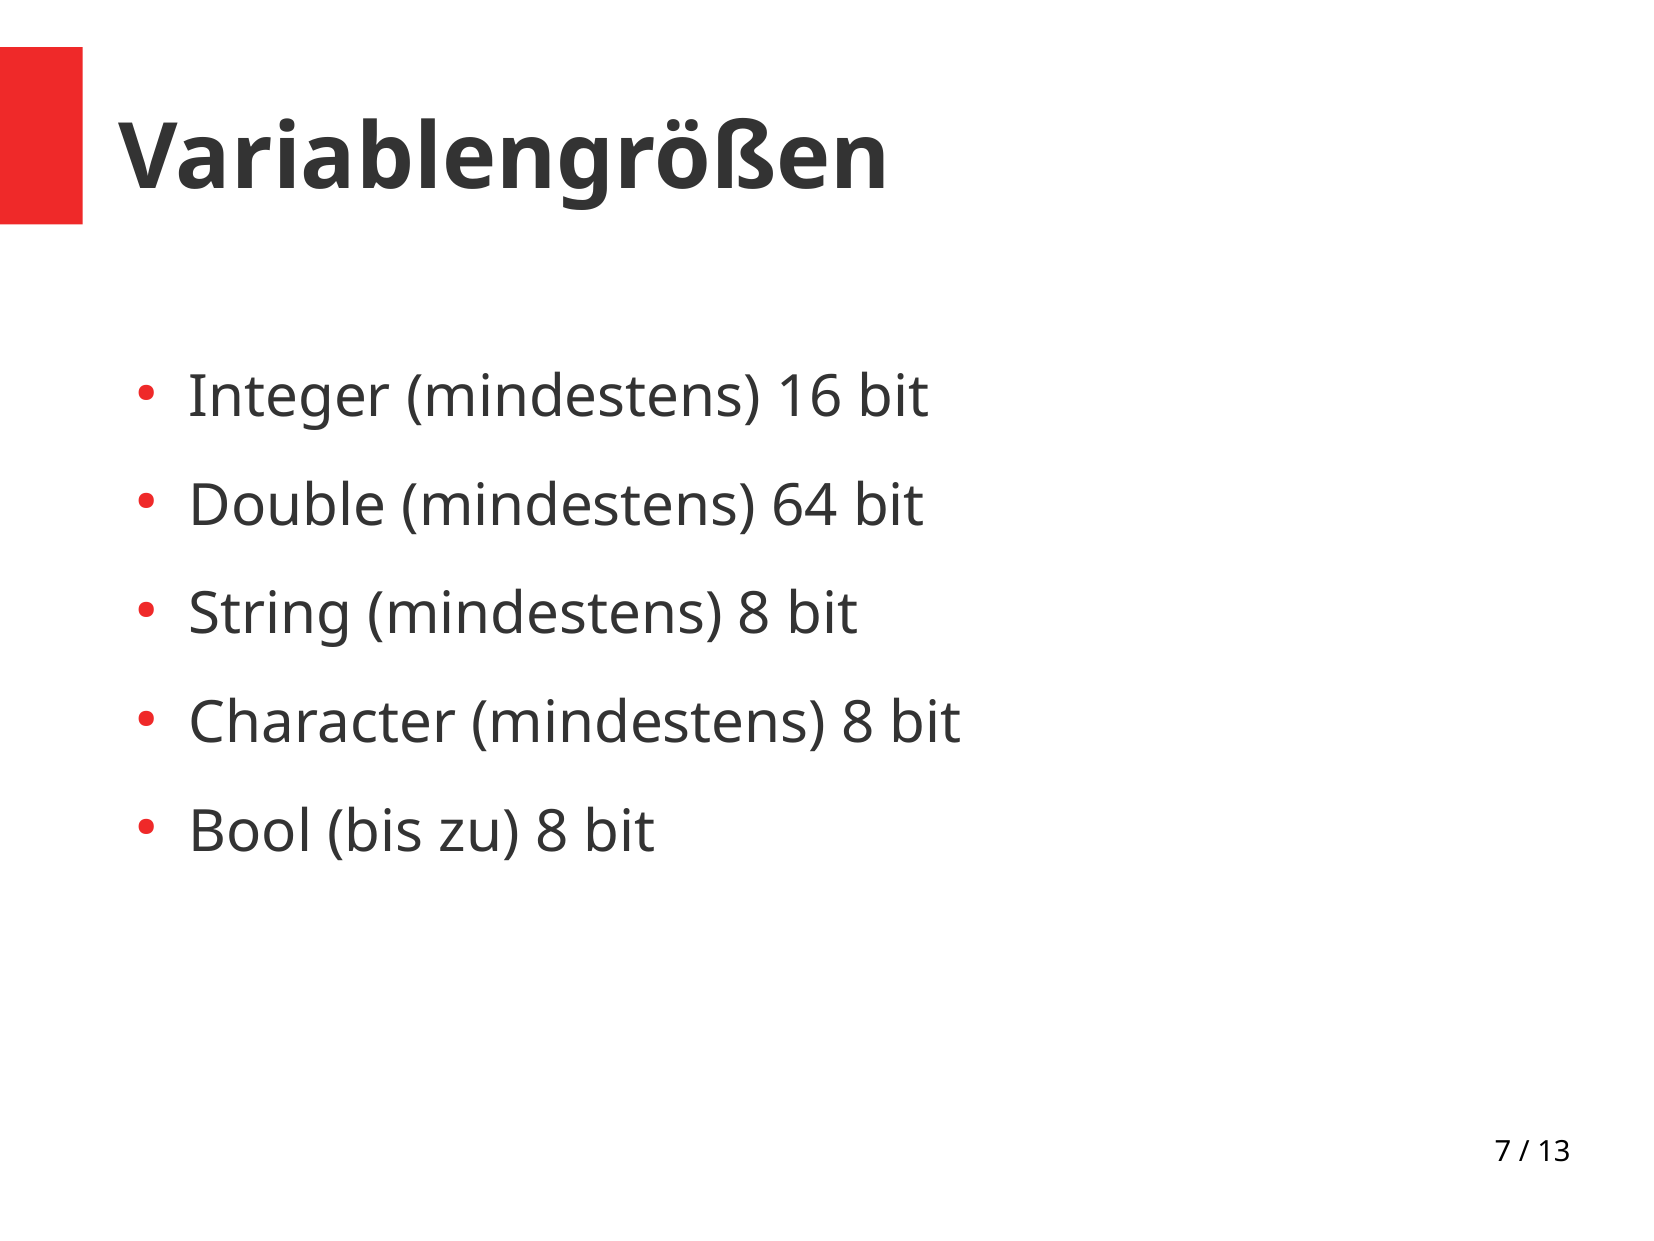

# Variablengrößen
Integer (mindestens) 16 bit
Double (mindestens) 64 bit
String (mindestens) 8 bit
Character (mindestens) 8 bit
Bool (bis zu) 8 bit
7